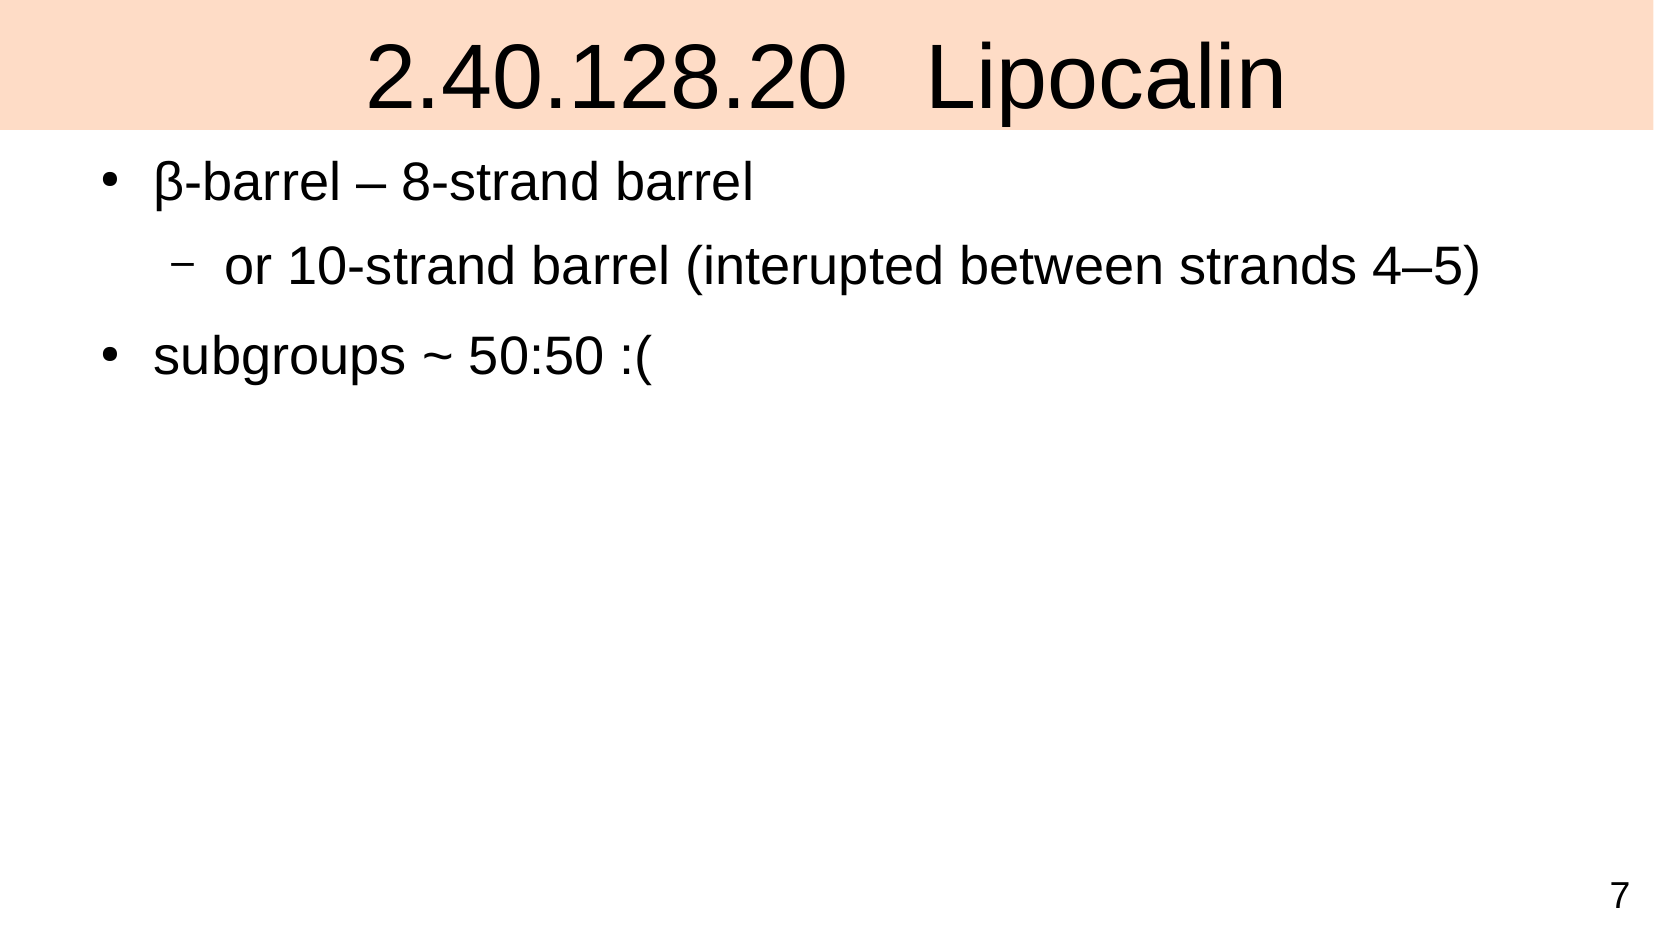

# 2.40.128.20 Lipocalin
β-barrel – 8-strand barrel
or 10-strand barrel (interupted between strands 4–5)
subgroups ~ 50:50 :(